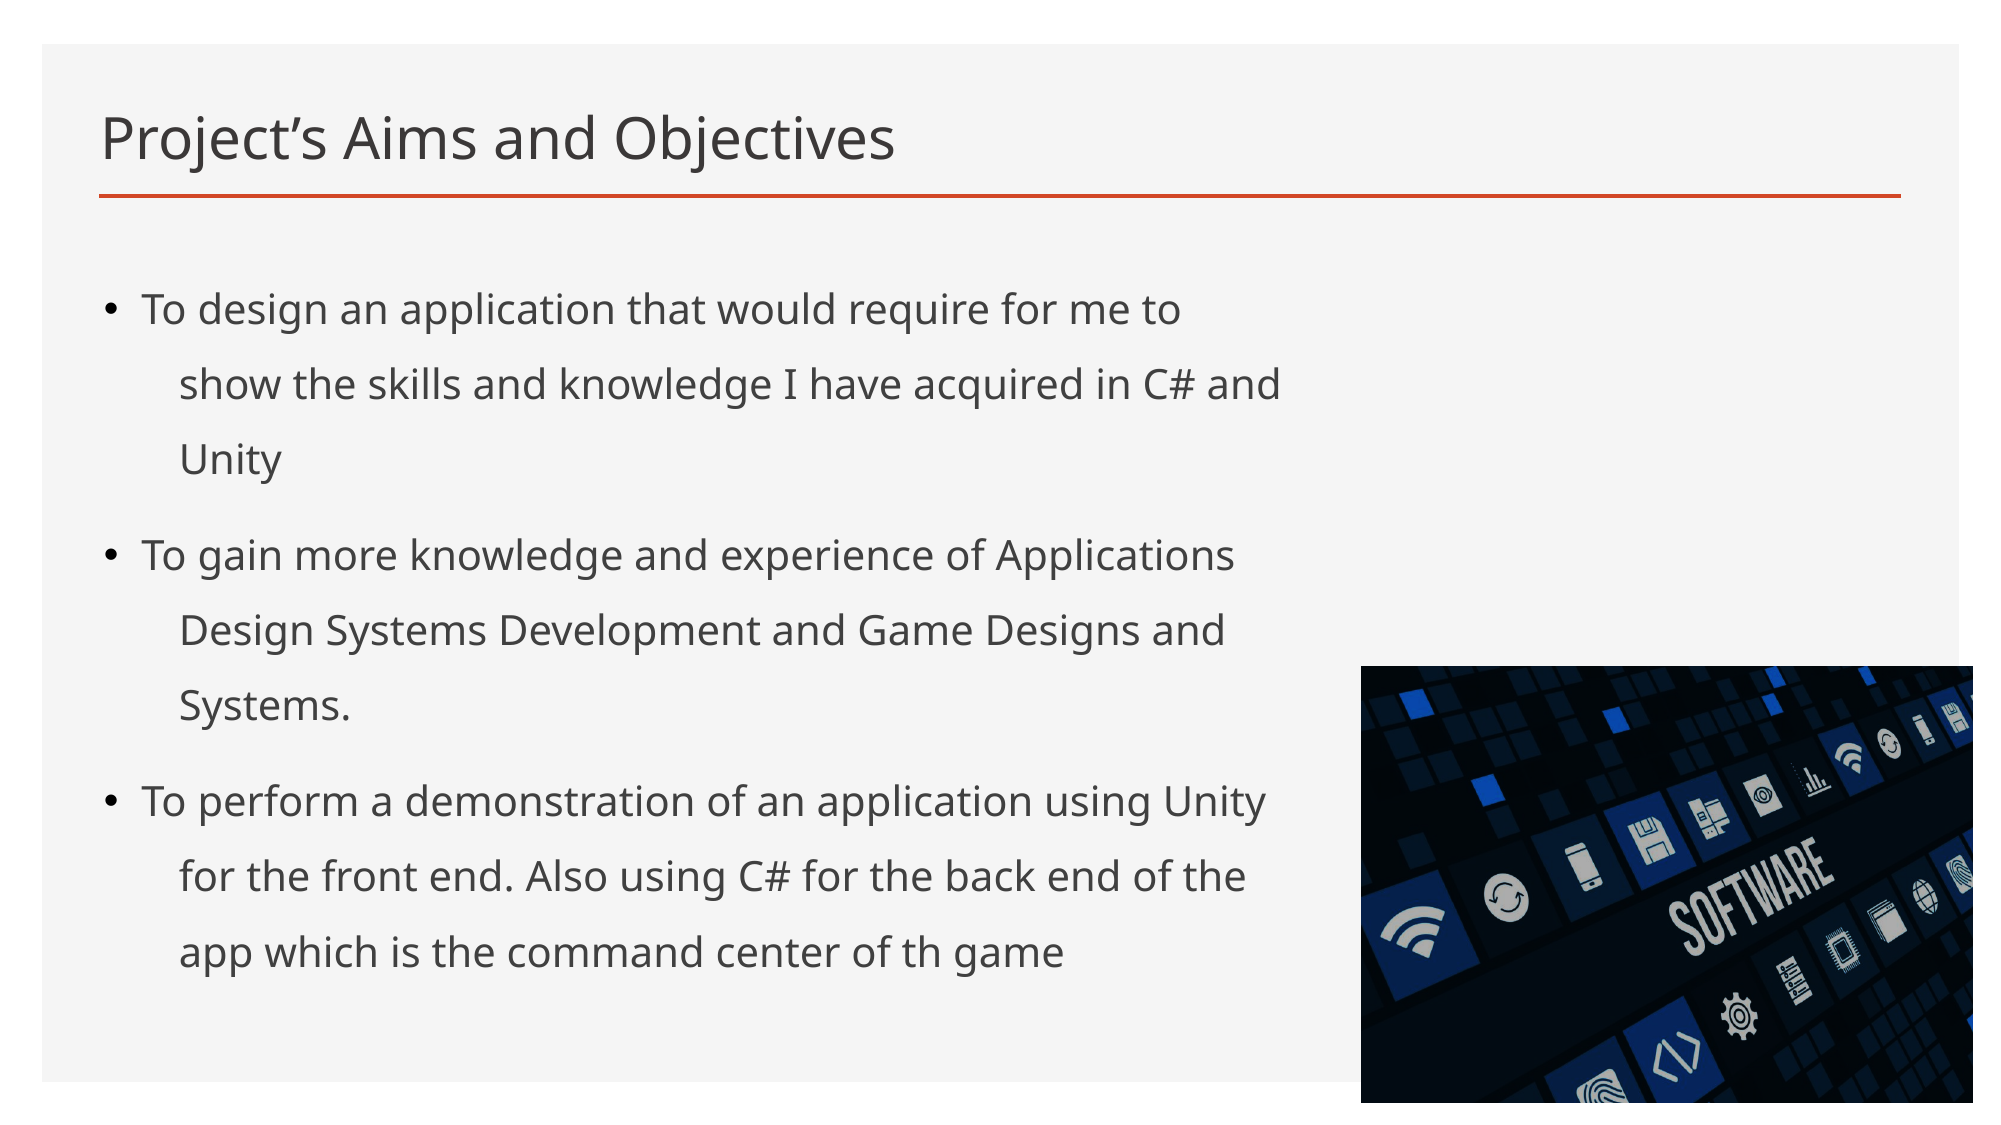

# Project’s Aims and Objectives
To design an application that would require for me to show the skills and knowledge I have acquired in C# and Unity
To gain more knowledge and experience of Applications Design Systems Development and Game Designs and Systems.
To perform a demonstration of an application using Unity for the front end. Also using C# for the back end of the app which is the command center of th game